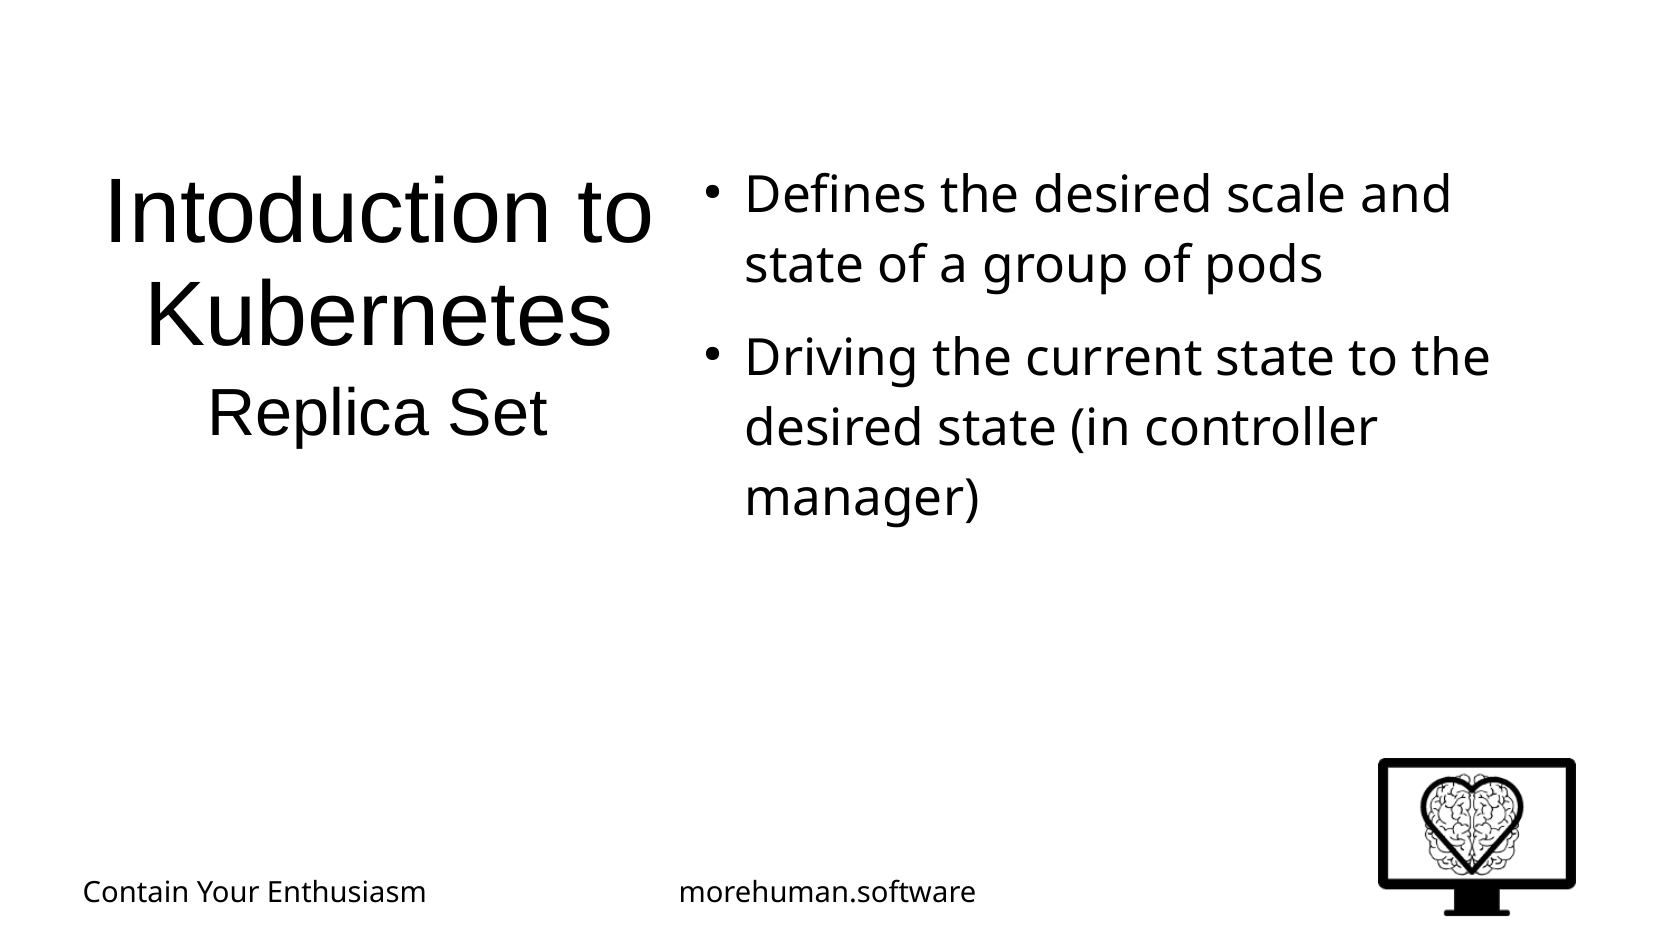

# Intoduction to Kubernetes
Defines the desired scale and state of a group of pods
Driving the current state to the desired state (in controller manager)
Replica Set